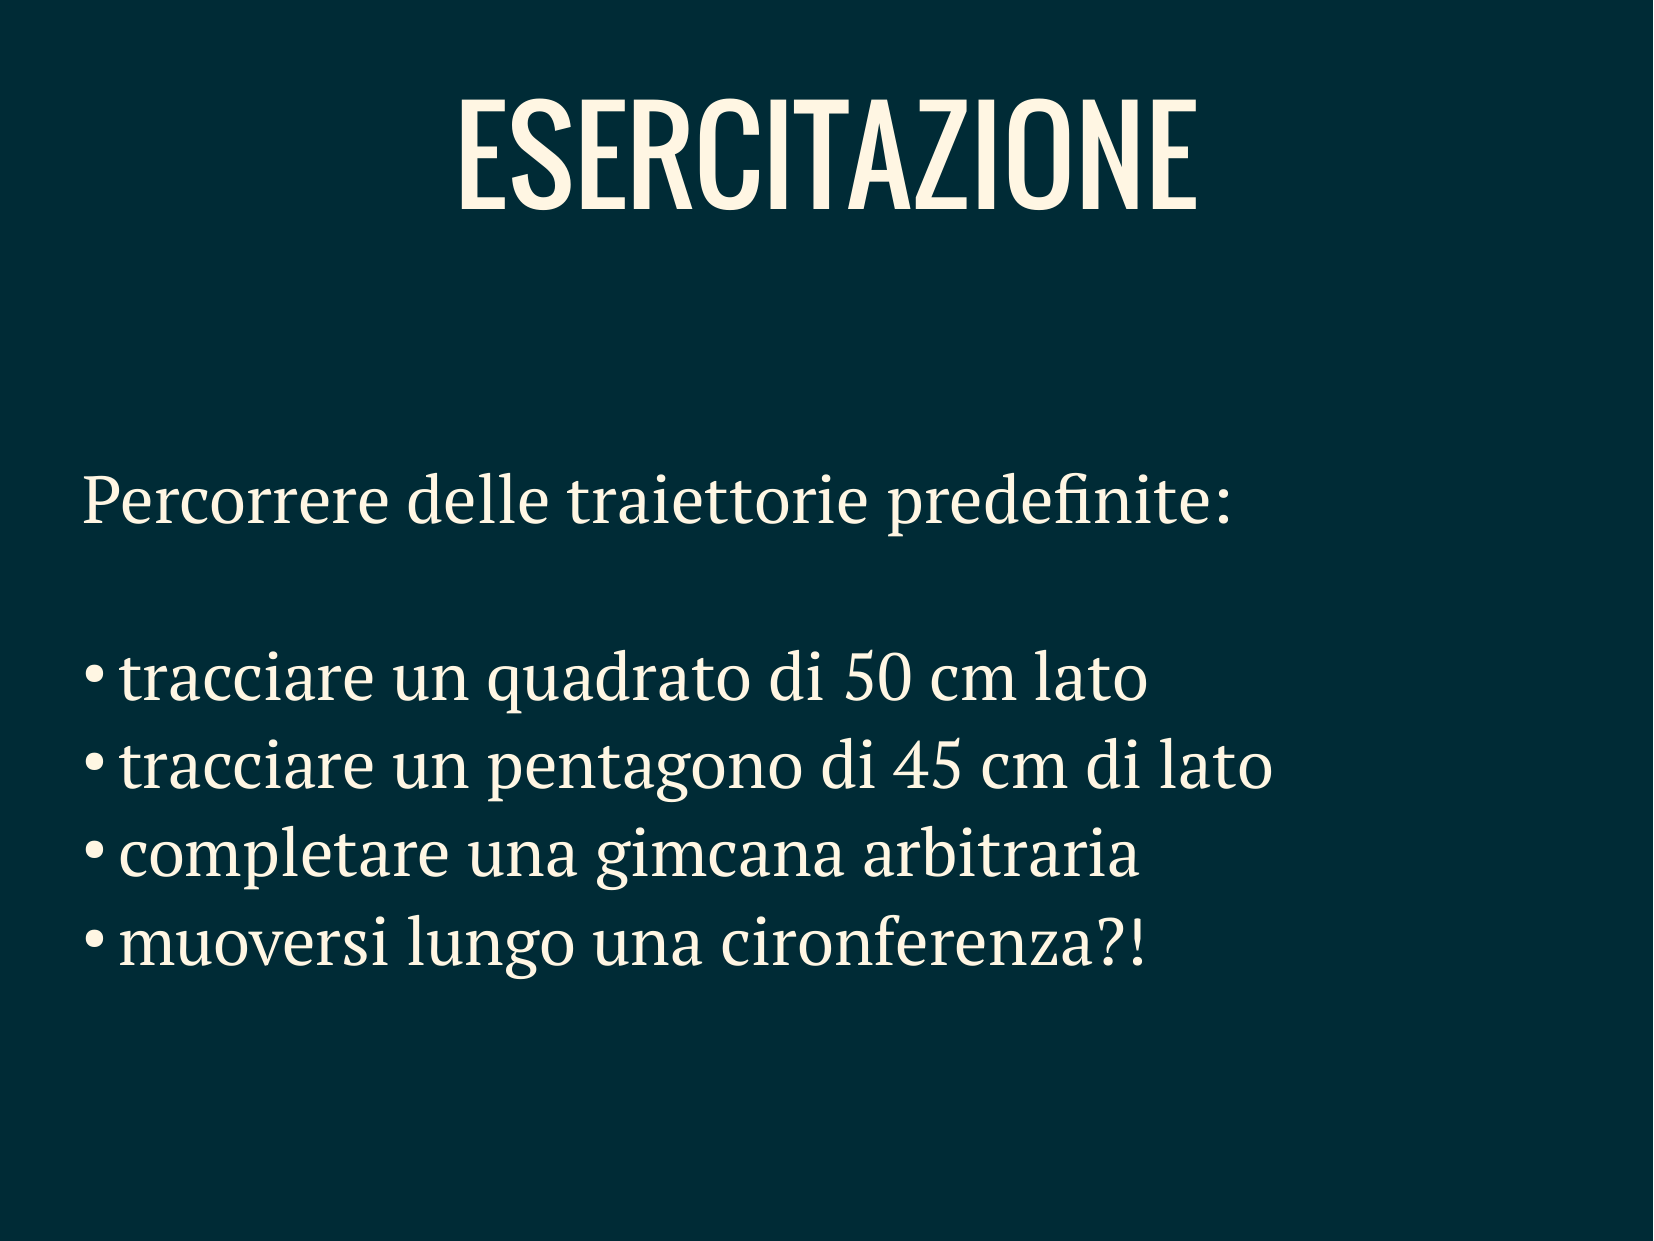

# ESERCITAZIONE
Percorrere delle traiettorie predefinite:
tracciare un quadrato di 50 cm lato
tracciare un pentagono di 45 cm di lato
completare una gimcana arbitraria
muoversi lungo una cironferenza?!